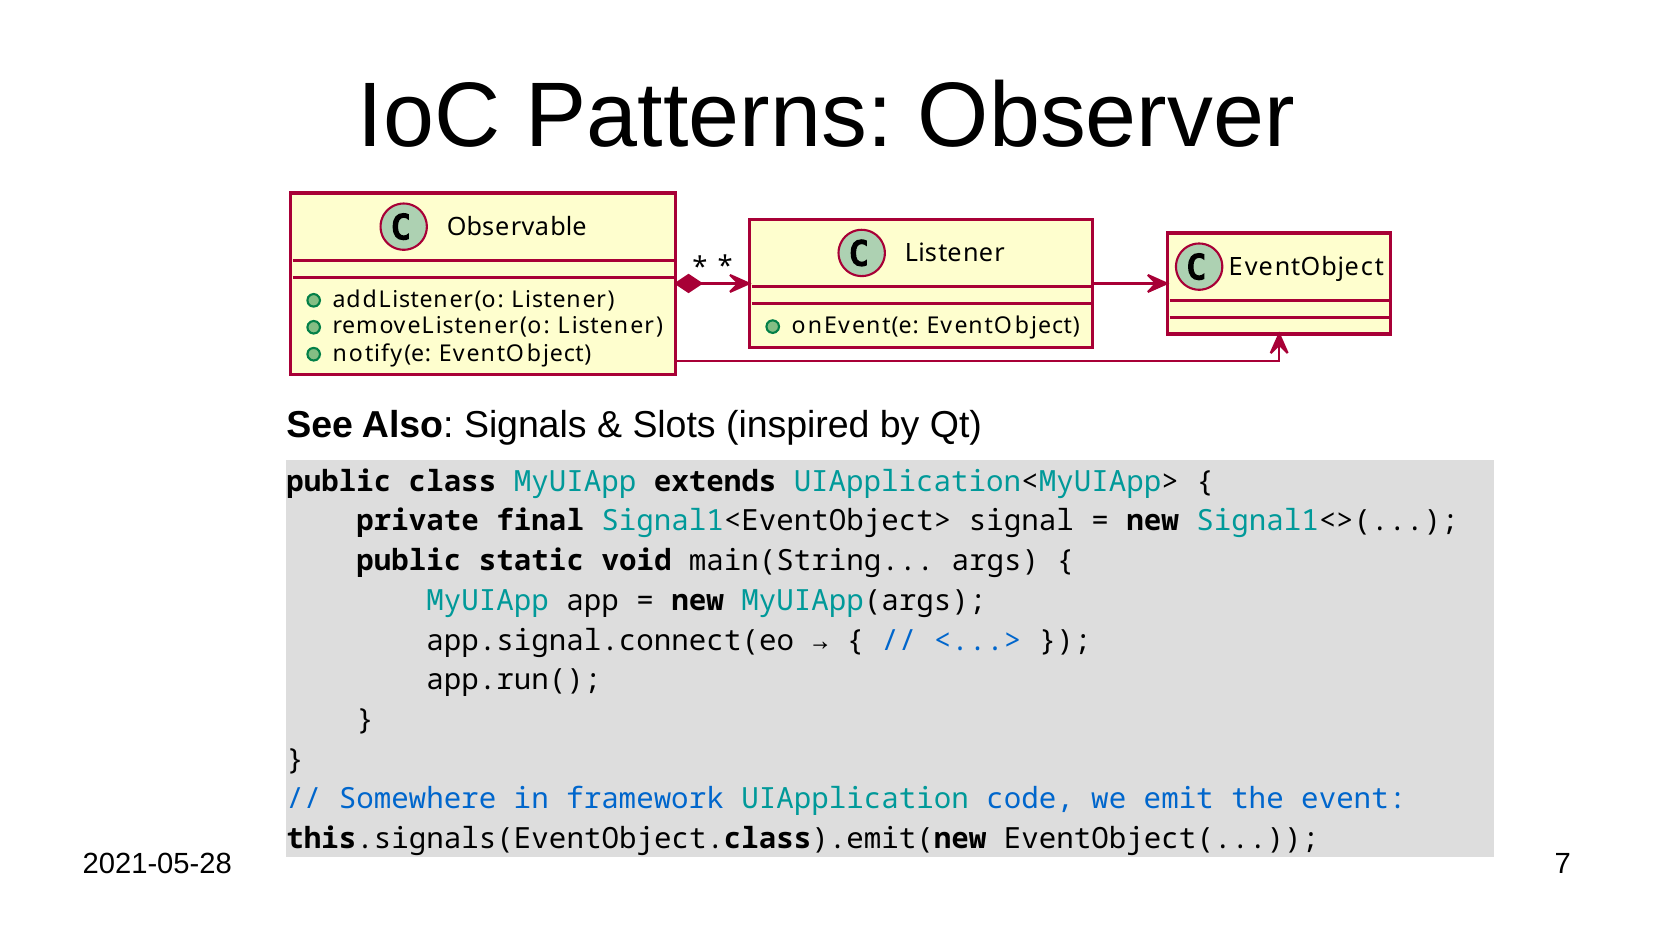

# IoC Patterns: Observer
See Also: Signals & Slots (inspired by Qt)
public class MyUIApp extends UIApplication<MyUIApp> {
 private final Signal1<EventObject> signal = new Signal1<>(...);
 public static void main(String... args) {
 MyUIApp app = new MyUIApp(args);
 app.signal.connect(eo → { // <...> });
 app.run();
 }
}
// Somewhere in framework UIApplication code, we emit the event:
this.signals(EventObject.class).emit(new EventObject(...));
2021-05-28
7